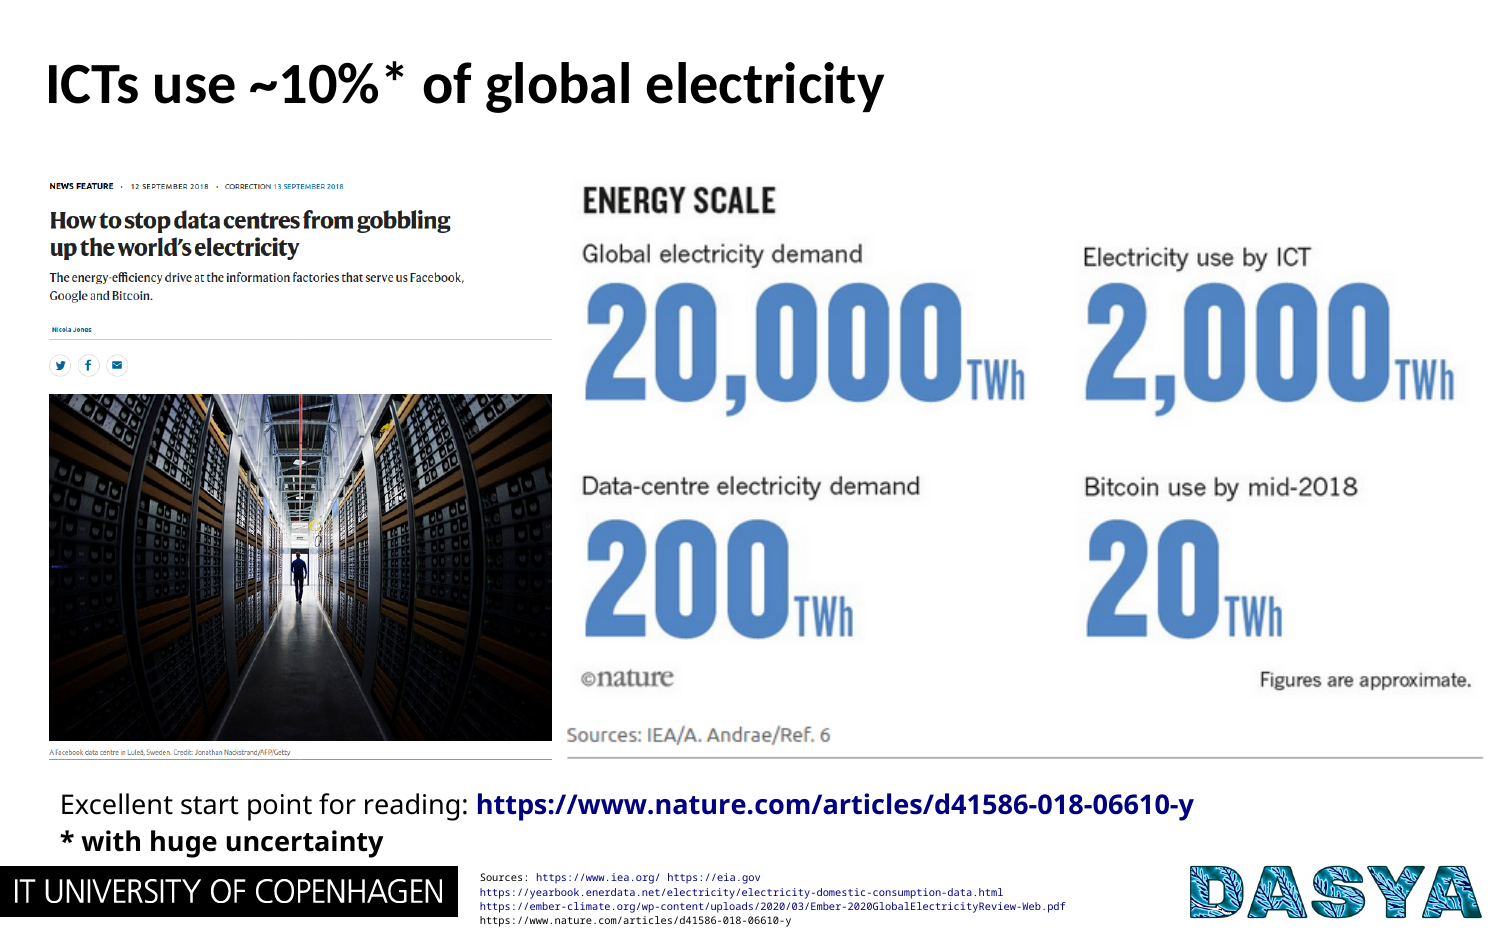

# ICTs use ~10%* of global electricity
Excellent start point for reading: https://www.nature.com/articles/d41586-018-06610-y
* with huge uncertainty
Sources: https://www.iea.org/ https://eia.gov
https://yearbook.enerdata.net/electricity/electricity-domestic-consumption-data.html
https://ember-climate.org/wp-content/uploads/2020/03/Ember-2020GlobalElectricityReview-Web.pdf https://www.nature.com/articles/d41586-018-06610-y